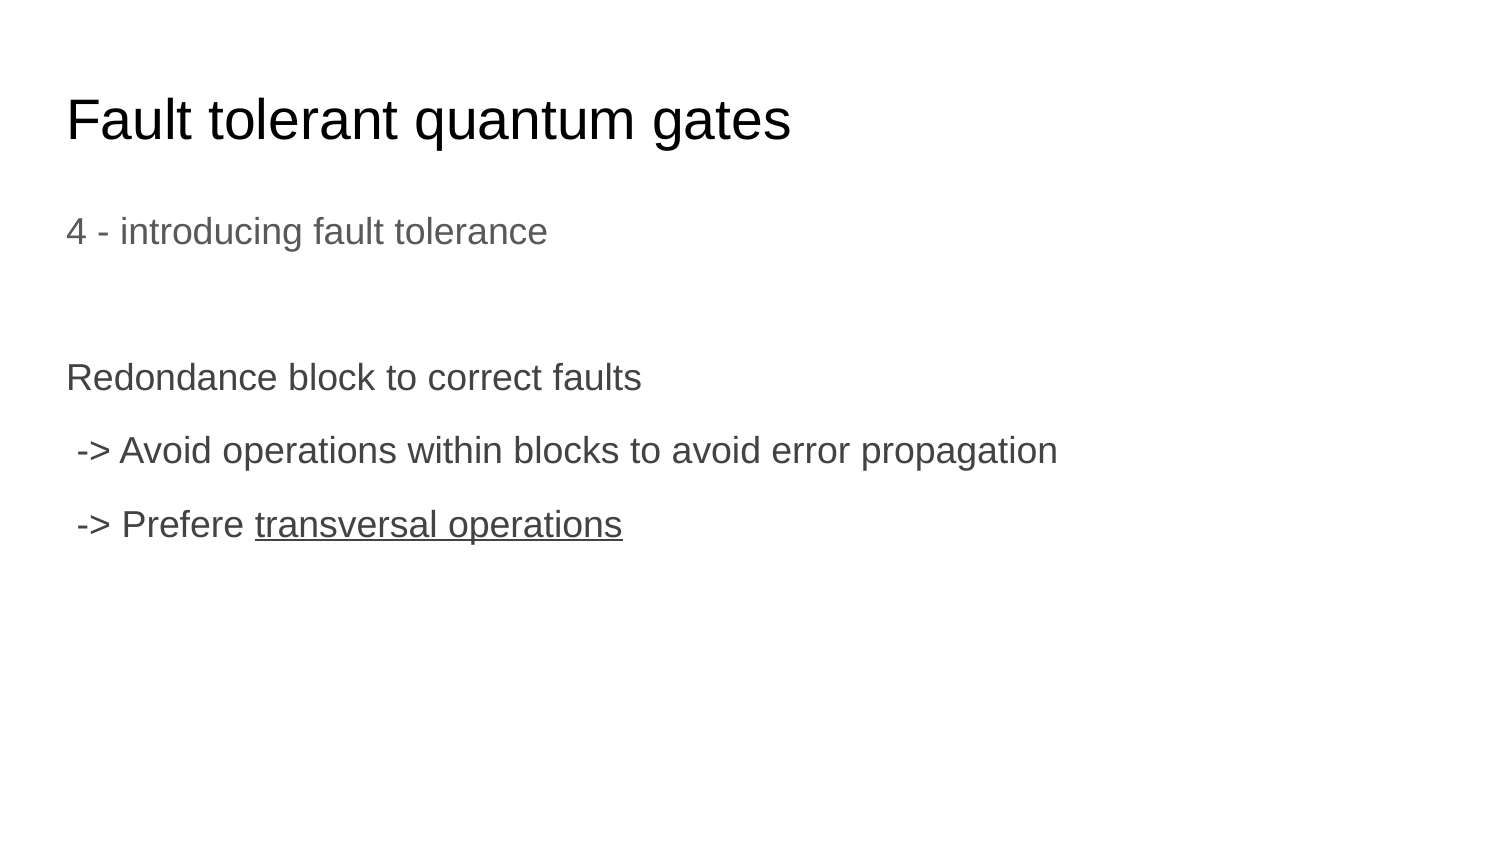

# Fault tolerant quantum gates
4 - introducing fault tolerance
Redondance block to correct faults
 -> Avoid operations within blocks to avoid error propagation
 -> Prefere transversal operations